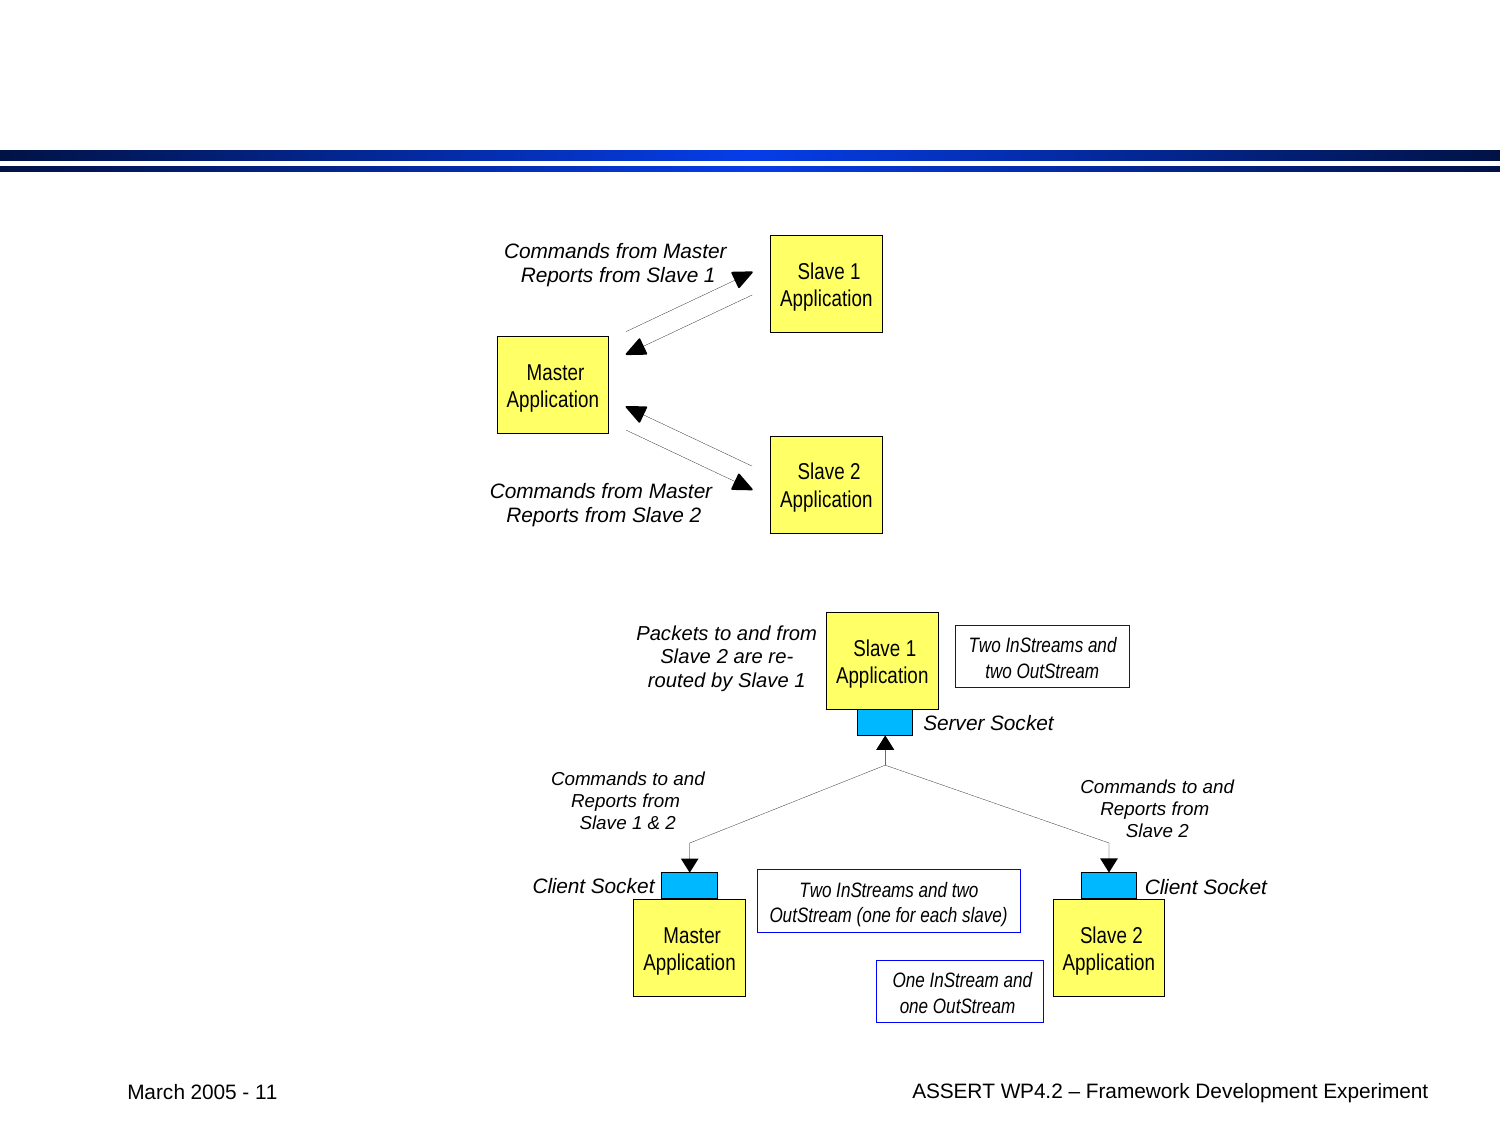

#
Commands from Master
Reports from Slave 1
 Slave 1
Application
 Master
Application
 Slave 2
Application
Commands from Master
Reports from Slave 2
 Slave 1
Application
Packets to and from Slave 2 are re-routed by Slave 1
 Two InStreams and
two OutStream
Server Socket
Commands to and Reports from
Slave 1 & 2
Commands to and Reports from
Slave 2
Client Socket
 Two InStreams and two
OutStream (one for each slave)
Client Socket
 Slave 2
Application
 Master
Application
 One InStream and
one OutStream